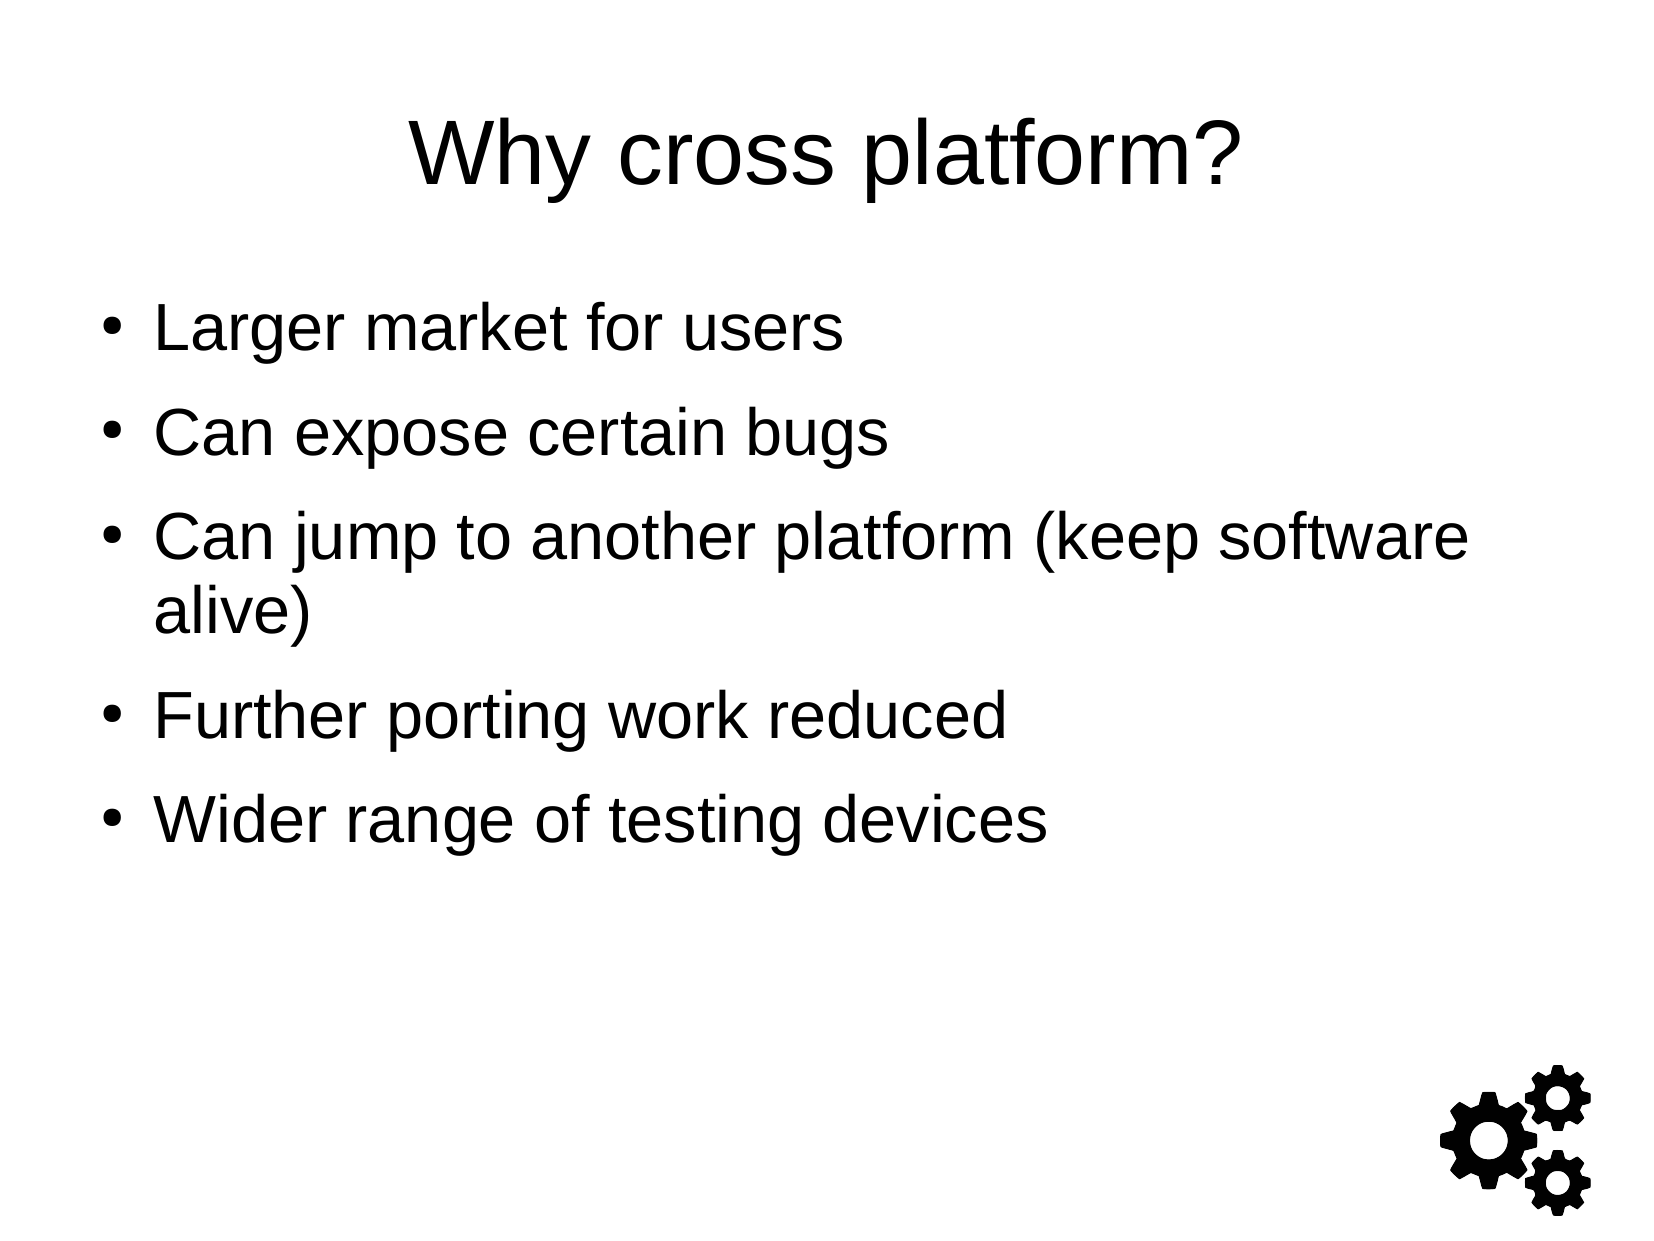

# Why cross platform?
Larger market for users
Can expose certain bugs
Can jump to another platform (keep software alive)
Further porting work reduced
Wider range of testing devices